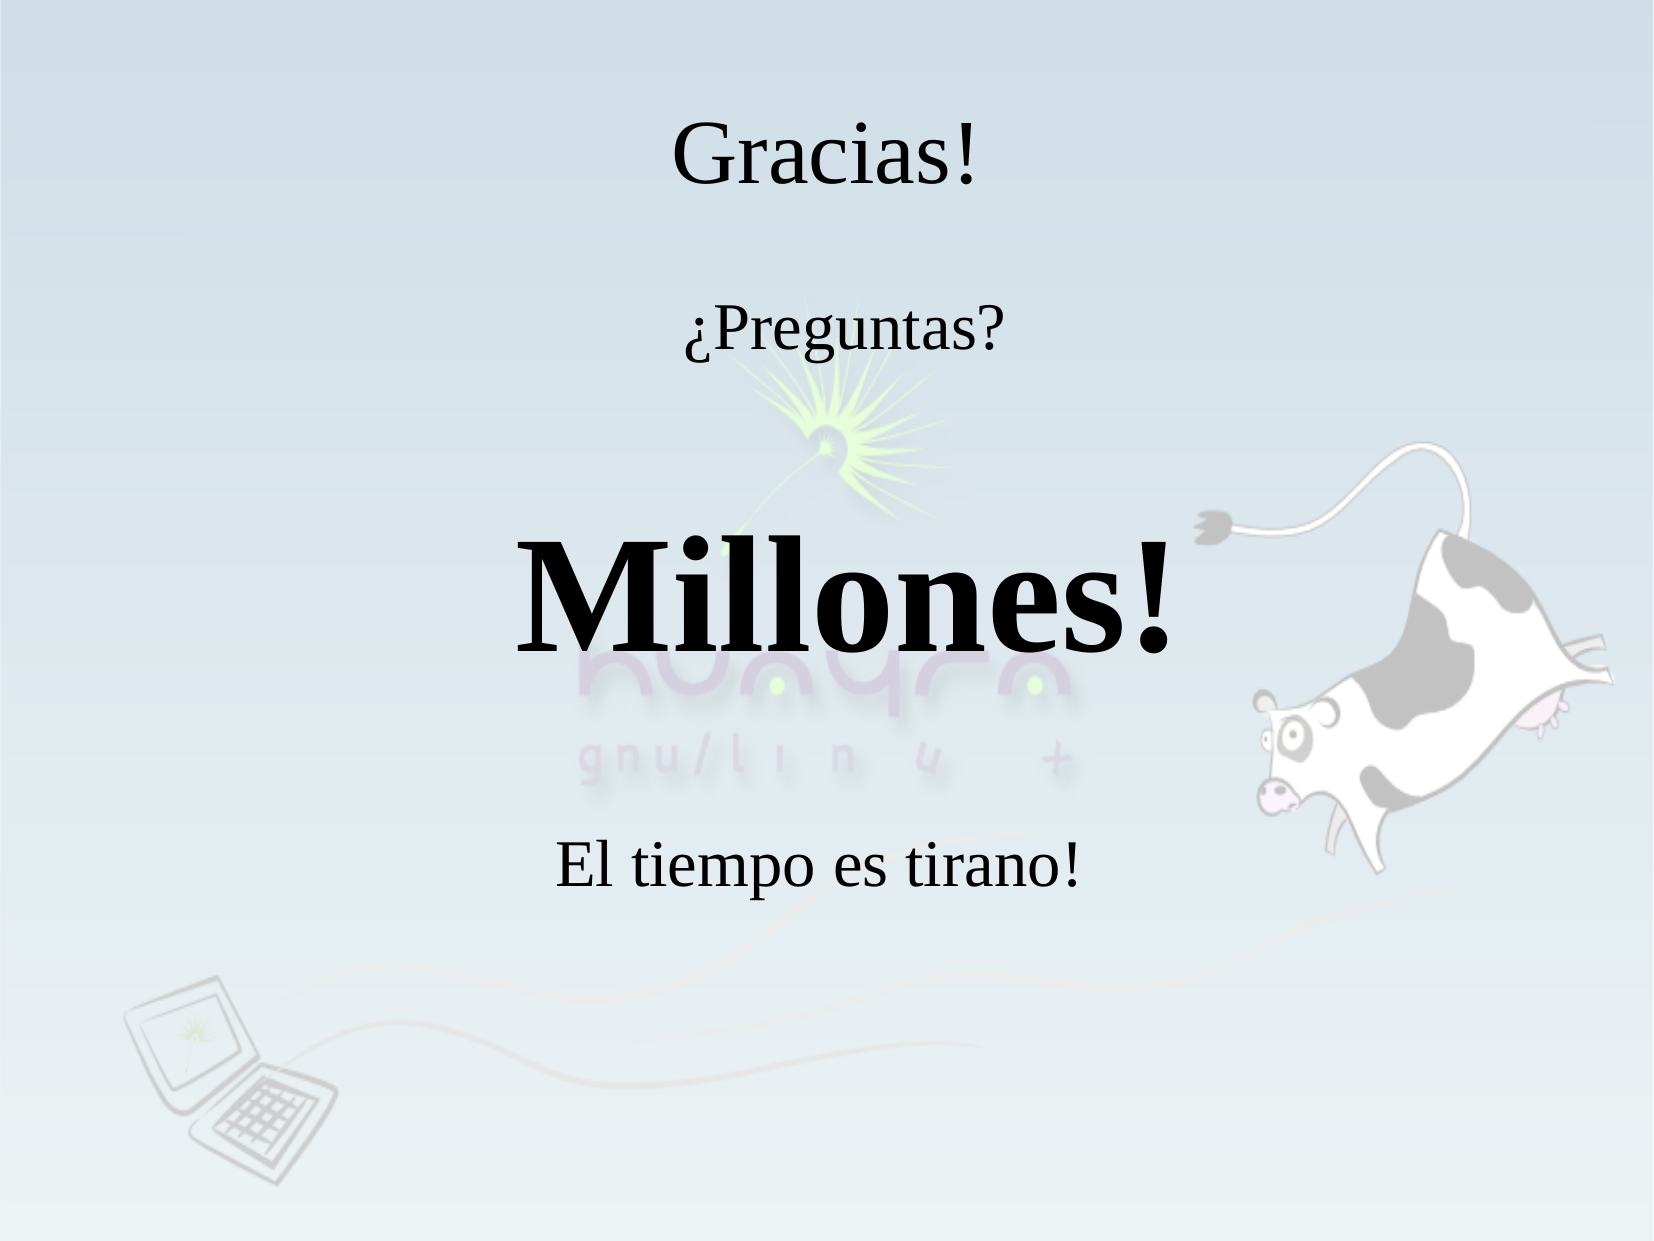

# Gracias!
¿Preguntas?
Millones!
El tiempo es tirano!